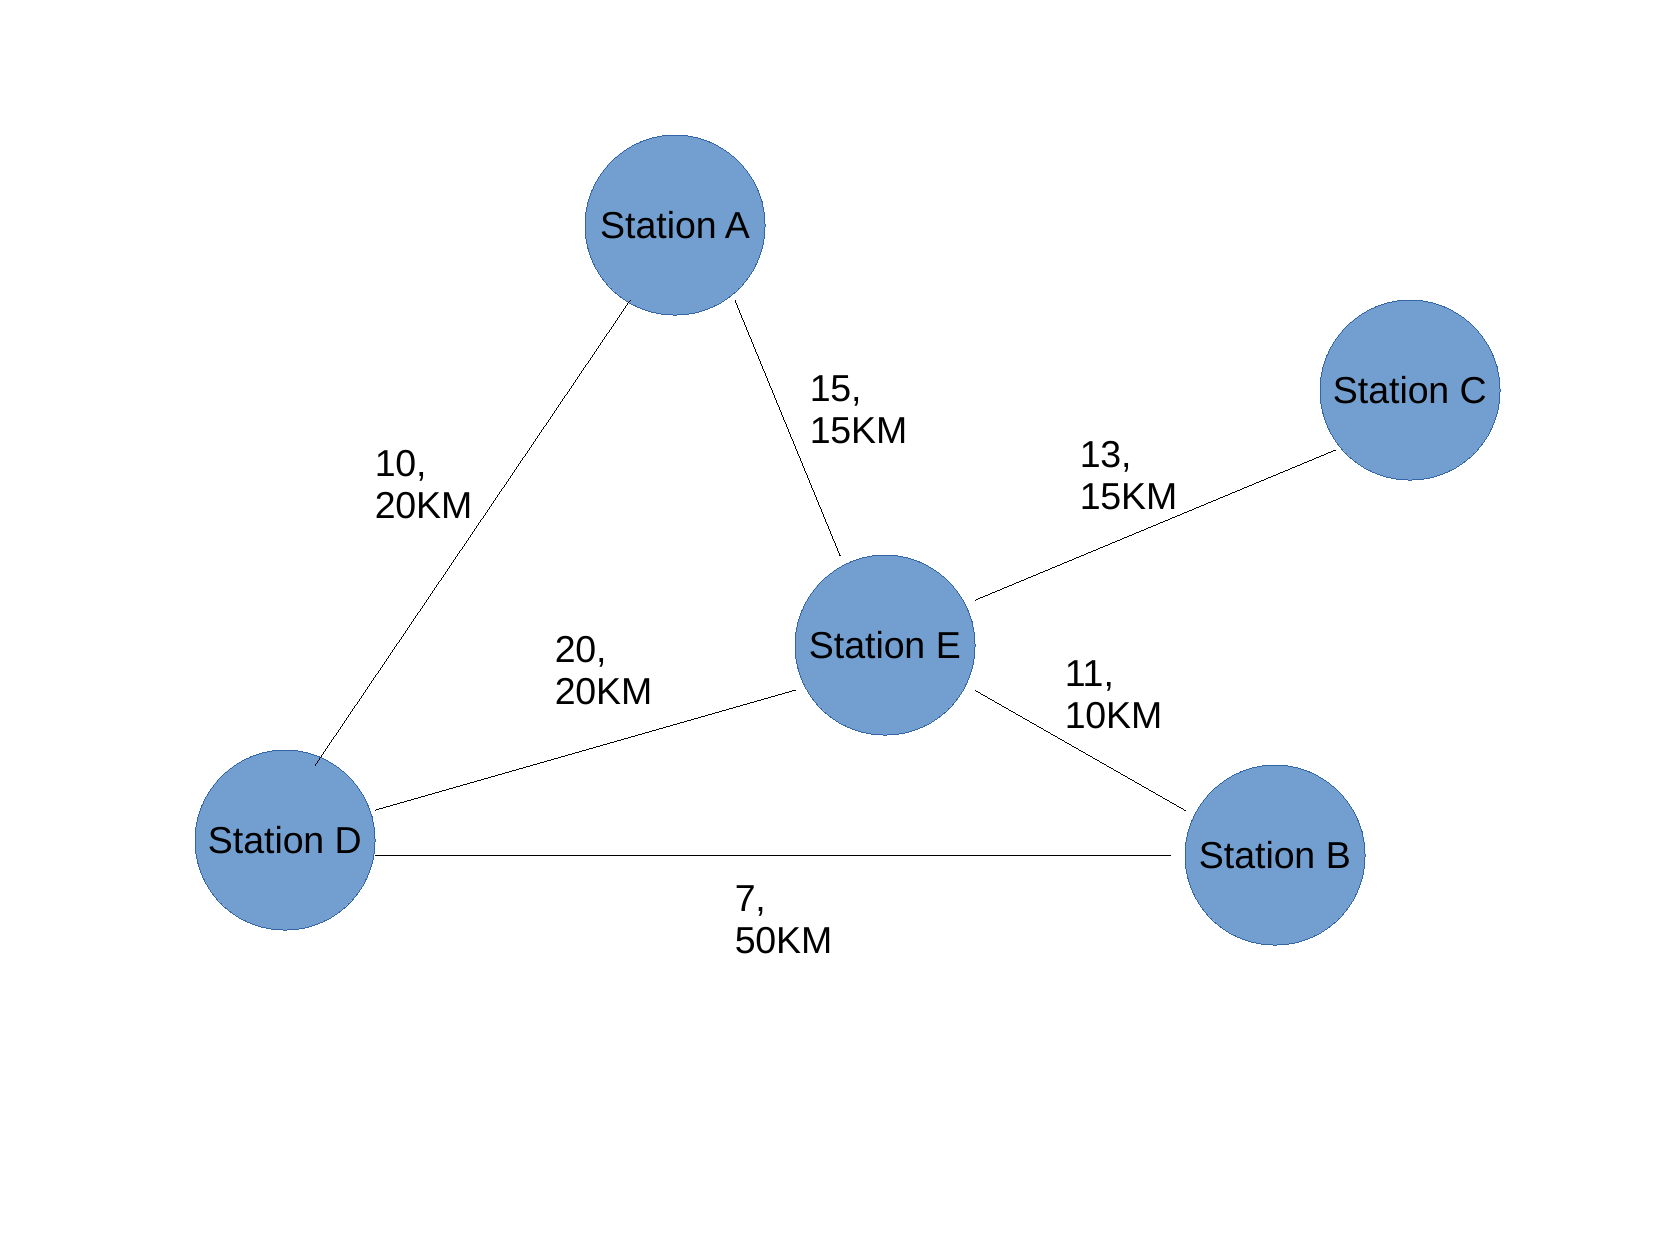

Station A
Station C
15, 15KM
13, 15KM
10, 20KM
Station E
20, 20KM
11, 10KM
Station D
Station B
7, 50KM